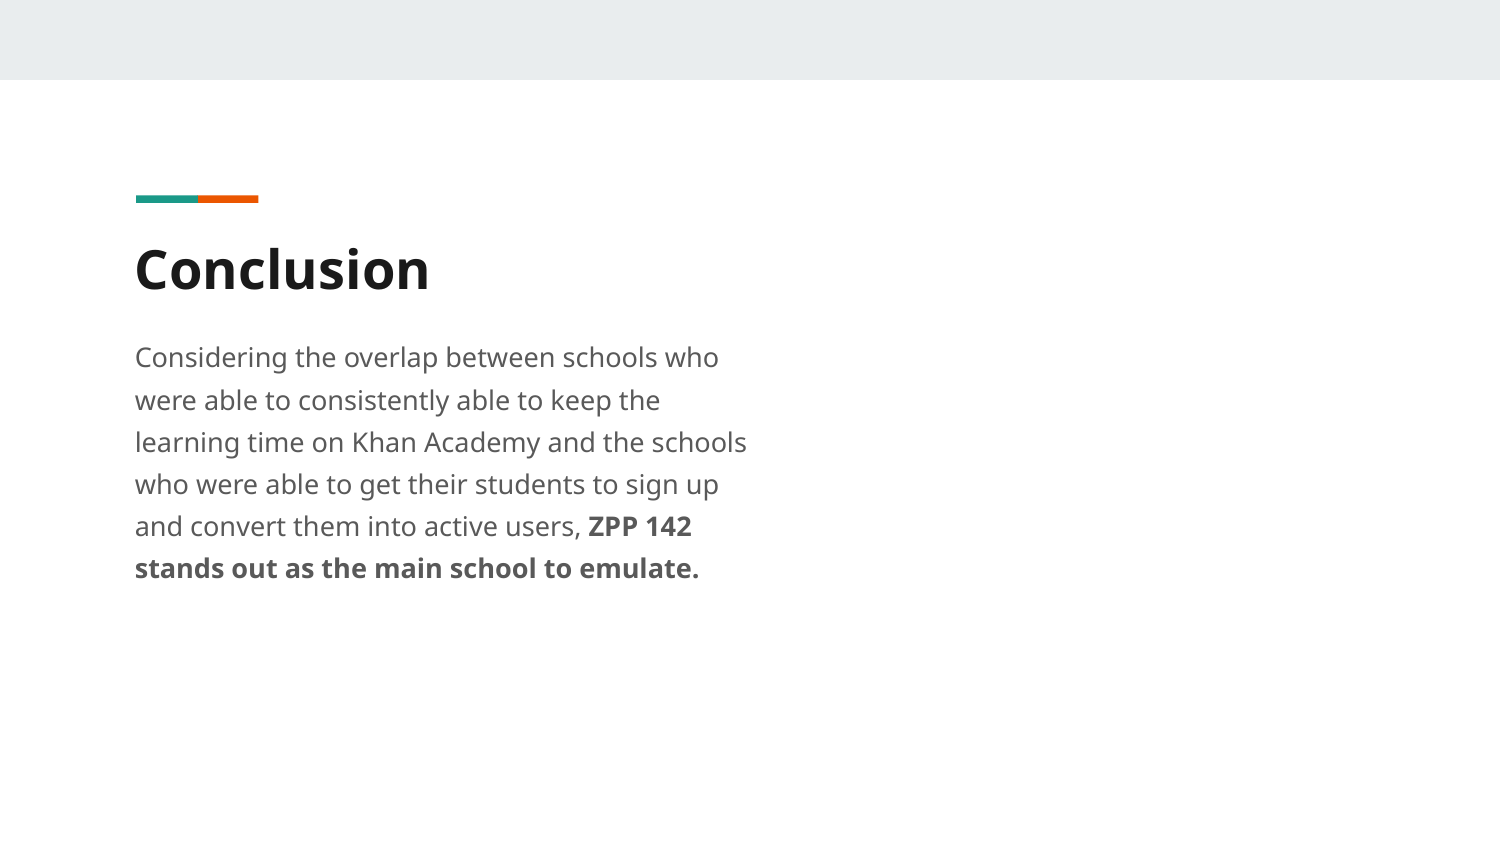

# Conclusion
Considering the overlap between schools who were able to consistently able to keep the learning time on Khan Academy and the schools who were able to get their students to sign up and convert them into active users, ZPP 142 stands out as the main school to emulate.